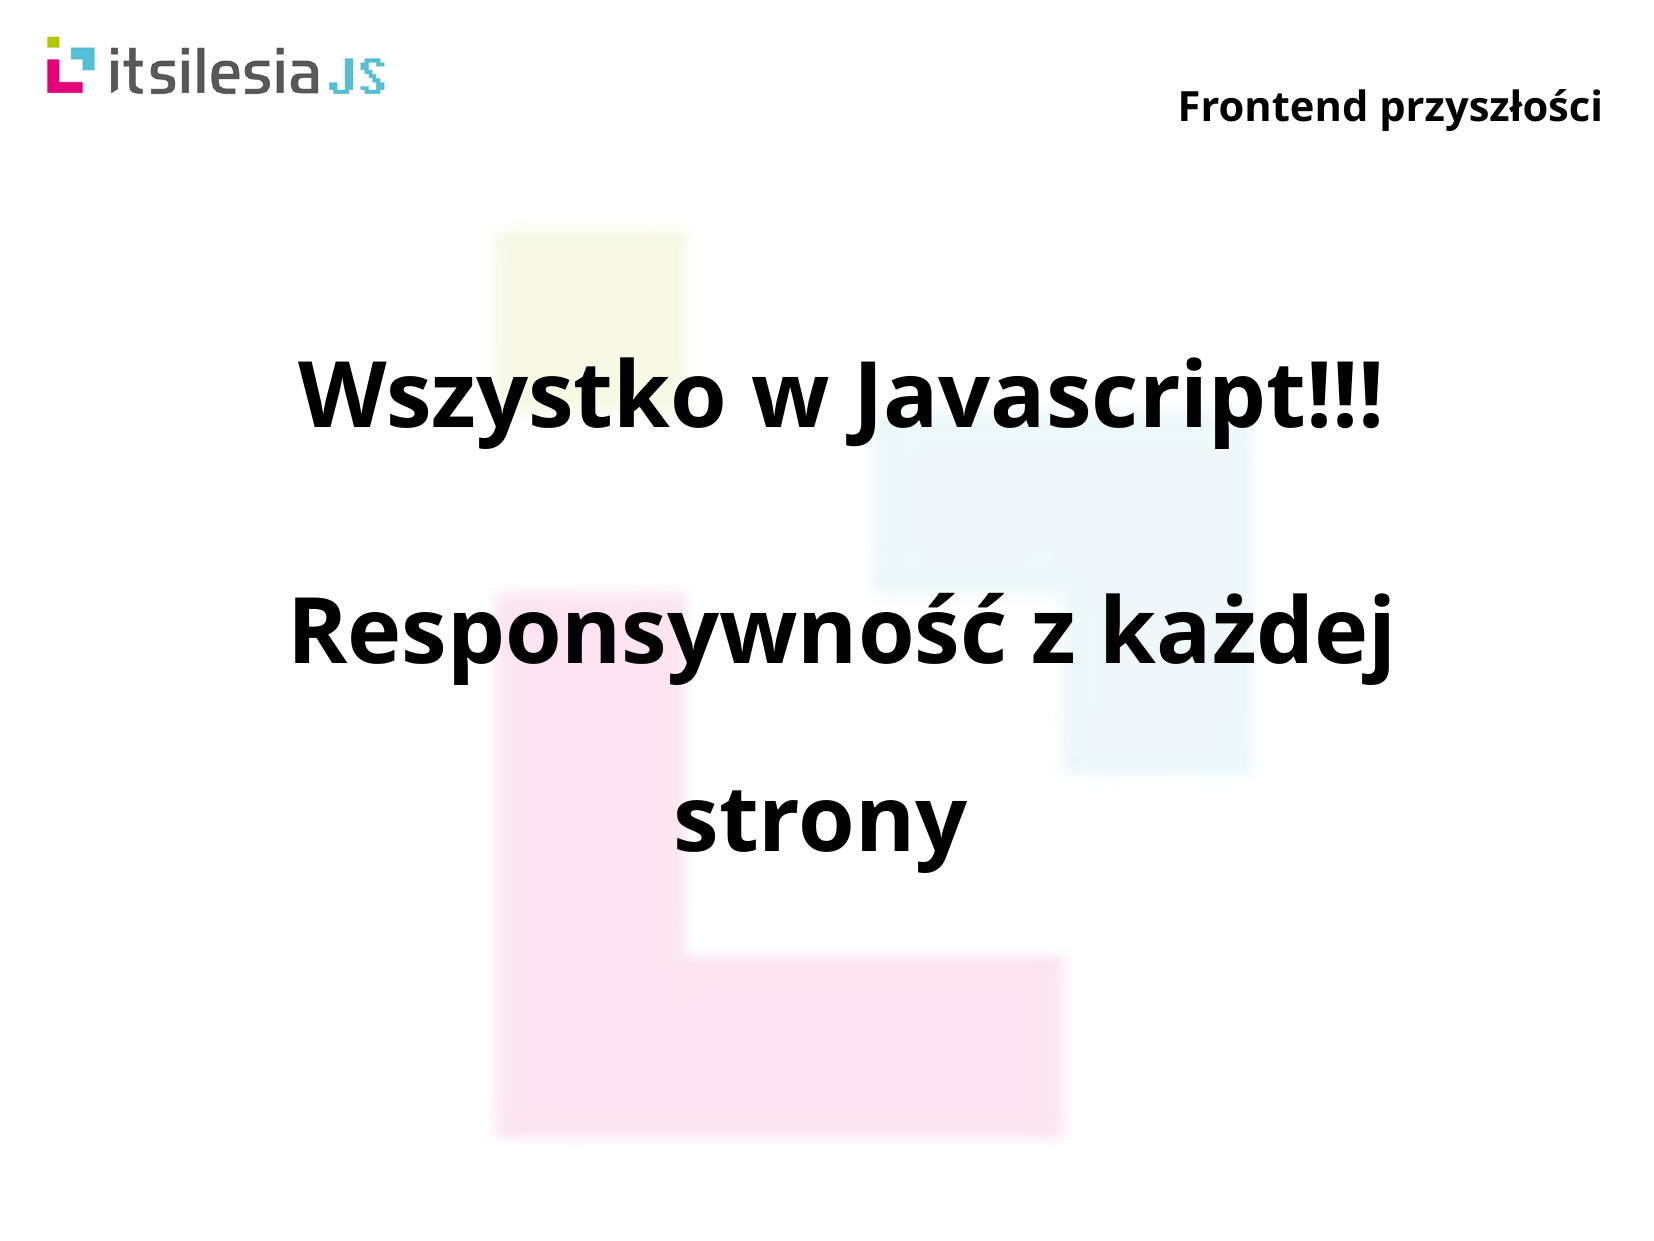

Frontend przyszłości
Wszystko w Javascript!!!
Responsywność z każdej strony